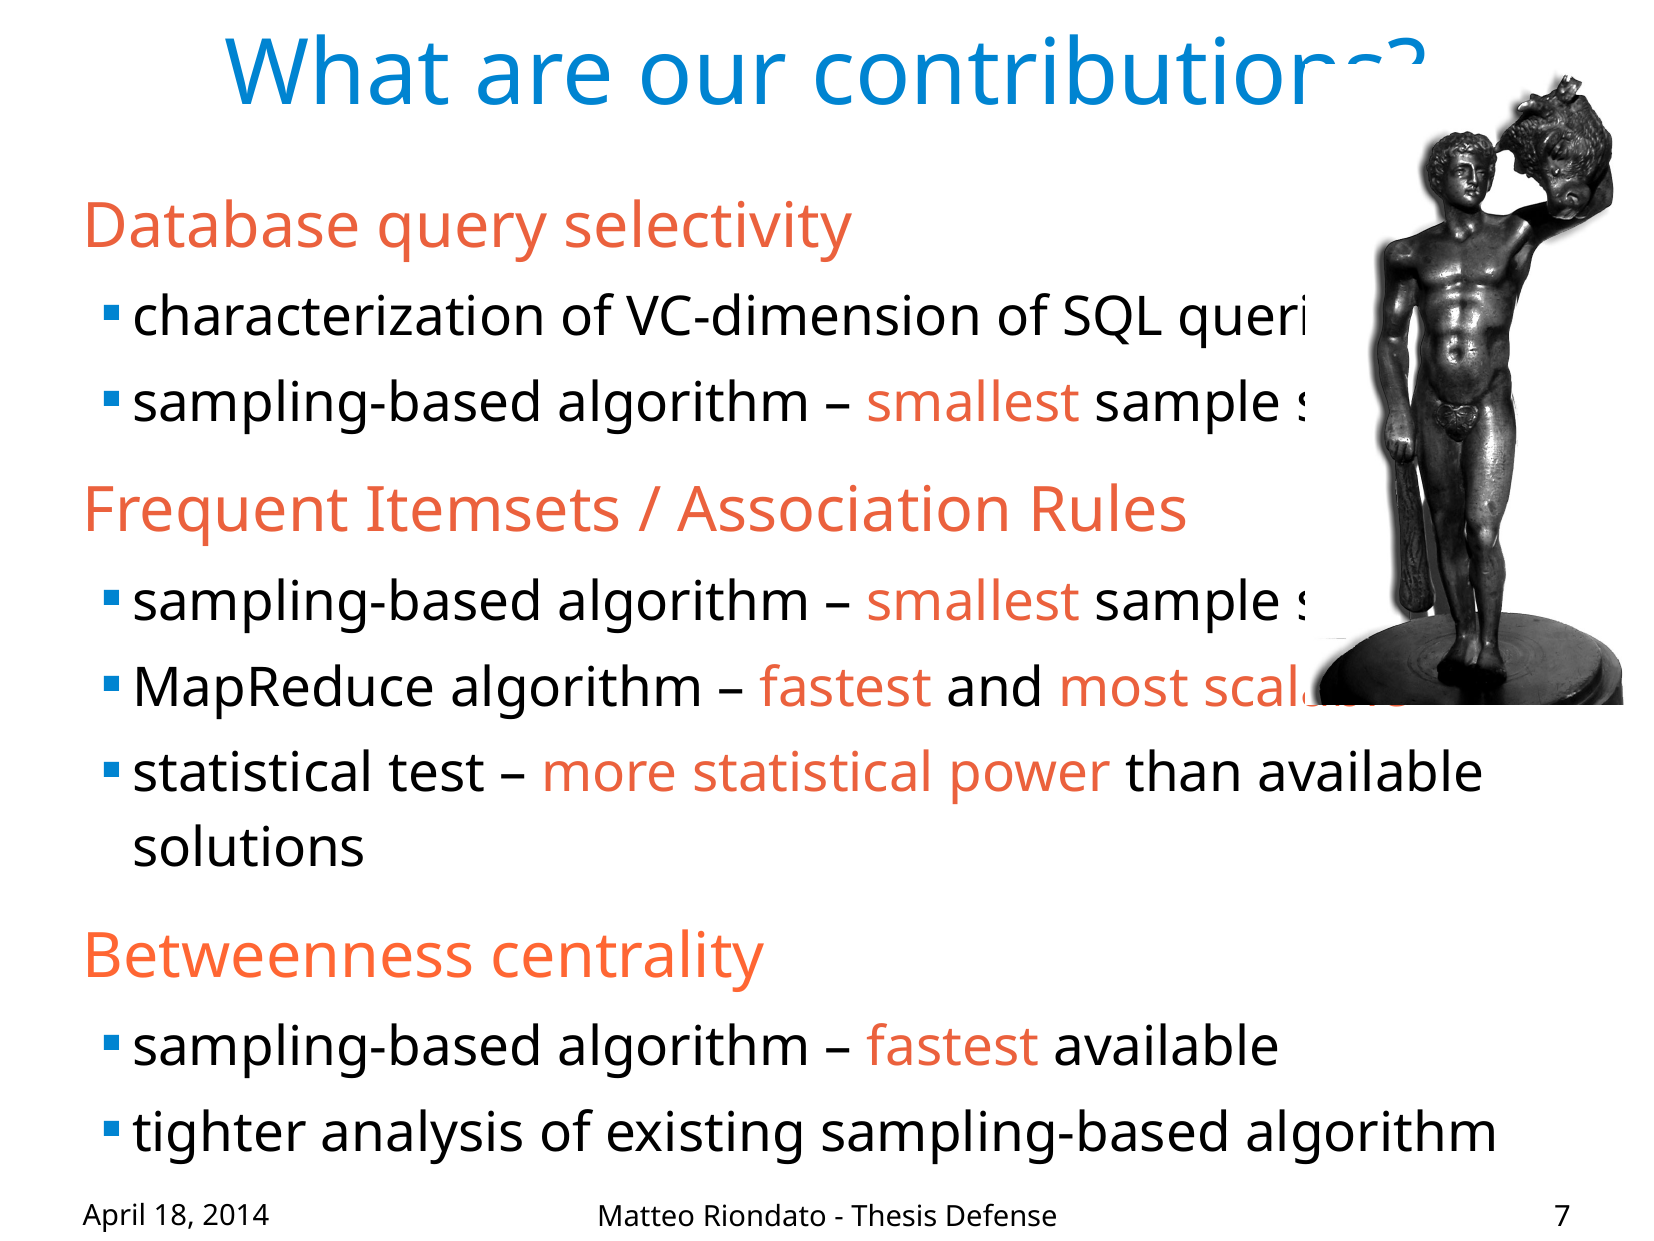

# What are our contributions?
Database query selectivity
characterization of VC-dimension of SQL queries
sampling-based algorithm – smallest sample size
Frequent Itemsets / Association Rules
sampling-based algorithm – smallest sample size
MapReduce algorithm – fastest and most scalable
statistical test – more statistical power than available solutions
Betweenness centrality
sampling-based algorithm – fastest available
tighter analysis of existing sampling-based algorithm
April 18, 2014
Matteo Riondato - Thesis Defense
7